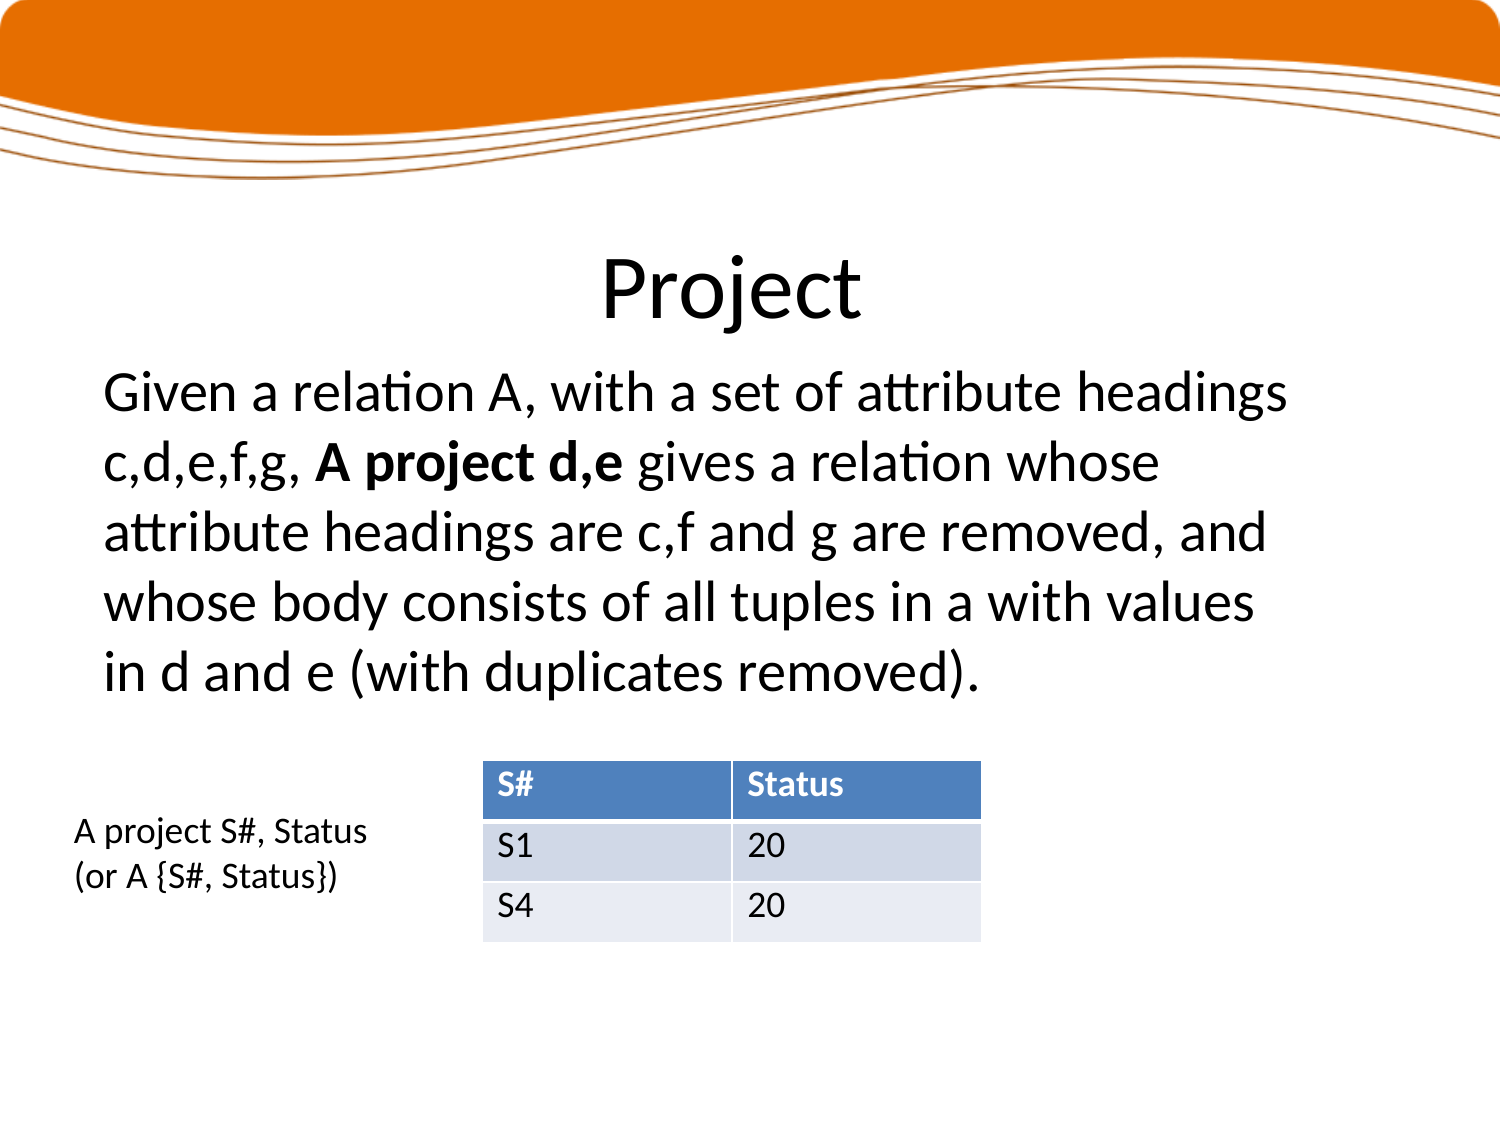

Project
Given a relation A, with a set of attribute headings c,d,e,f,g, A project d,e gives a relation whose attribute headings are c,f and g are removed, and whose body consists of all tuples in a with values in d and e (with duplicates removed).
| S# | Status |
| --- | --- |
| S1 | 20 |
| S4 | 20 |
A project S#, Status
(or A {S#, Status})